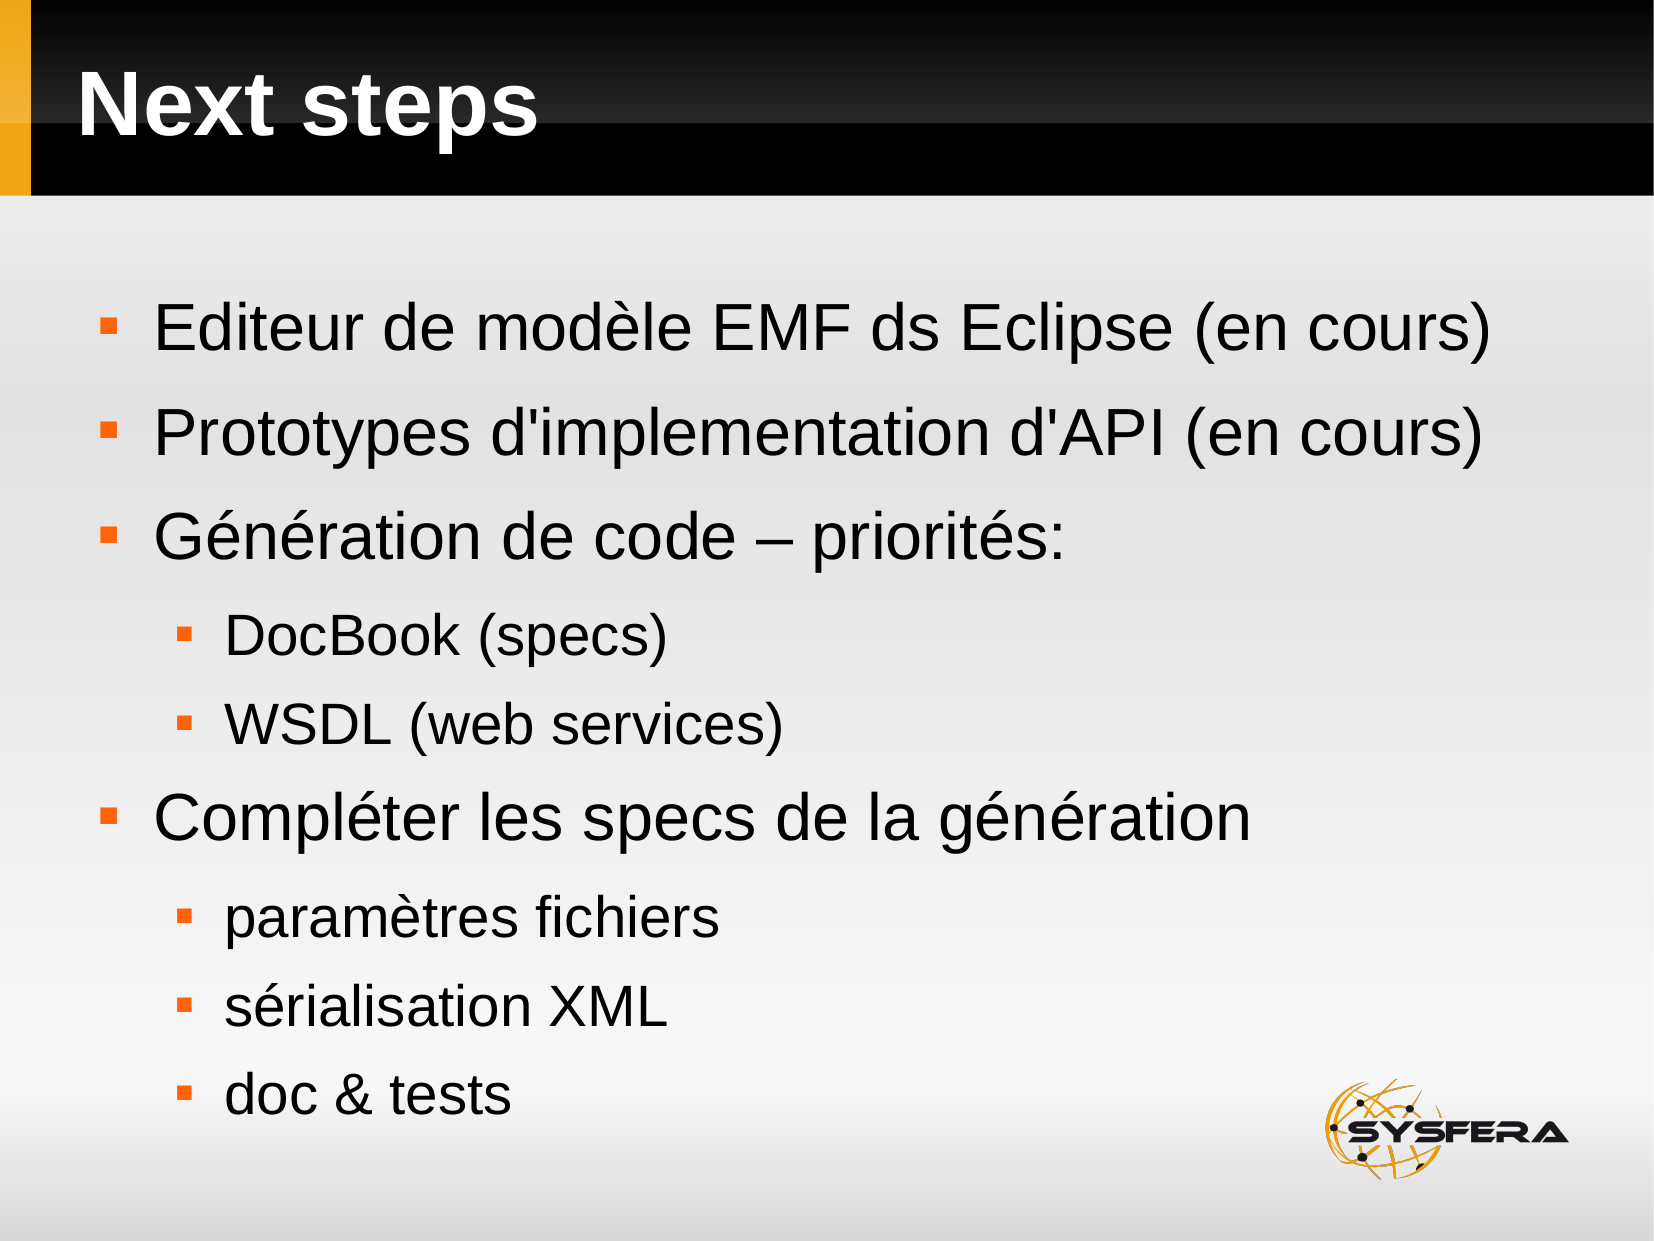

# Next steps
Editeur de modèle EMF ds Eclipse (en cours)
Prototypes d'implementation d'API (en cours)
Génération de code – priorités:
DocBook (specs)
WSDL (web services)
Compléter les specs de la génération
paramètres fichiers
sérialisation XML
doc & tests